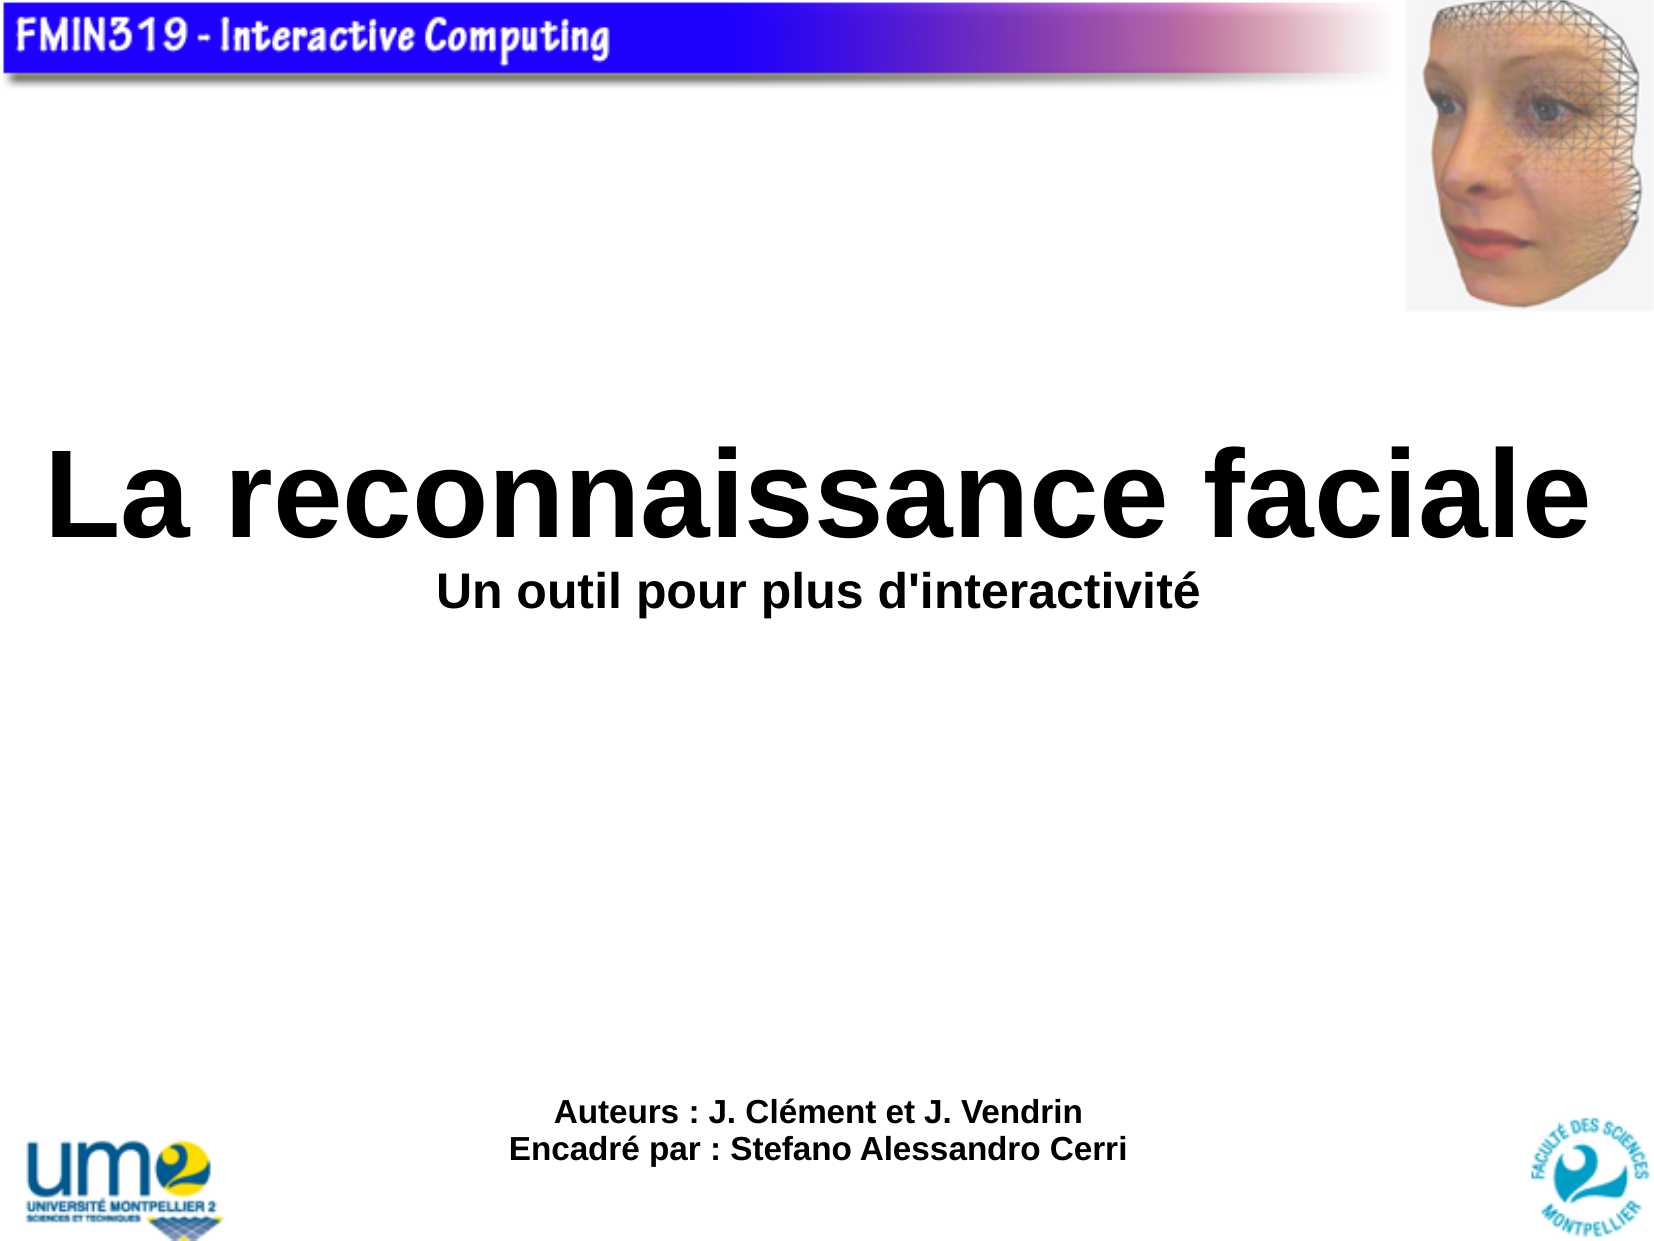

La reconnaissance faciale
Un outil pour plus d'interactivité
Auteurs : J. Clément et J. Vendrin
Encadré par : Stefano Alessandro Cerri